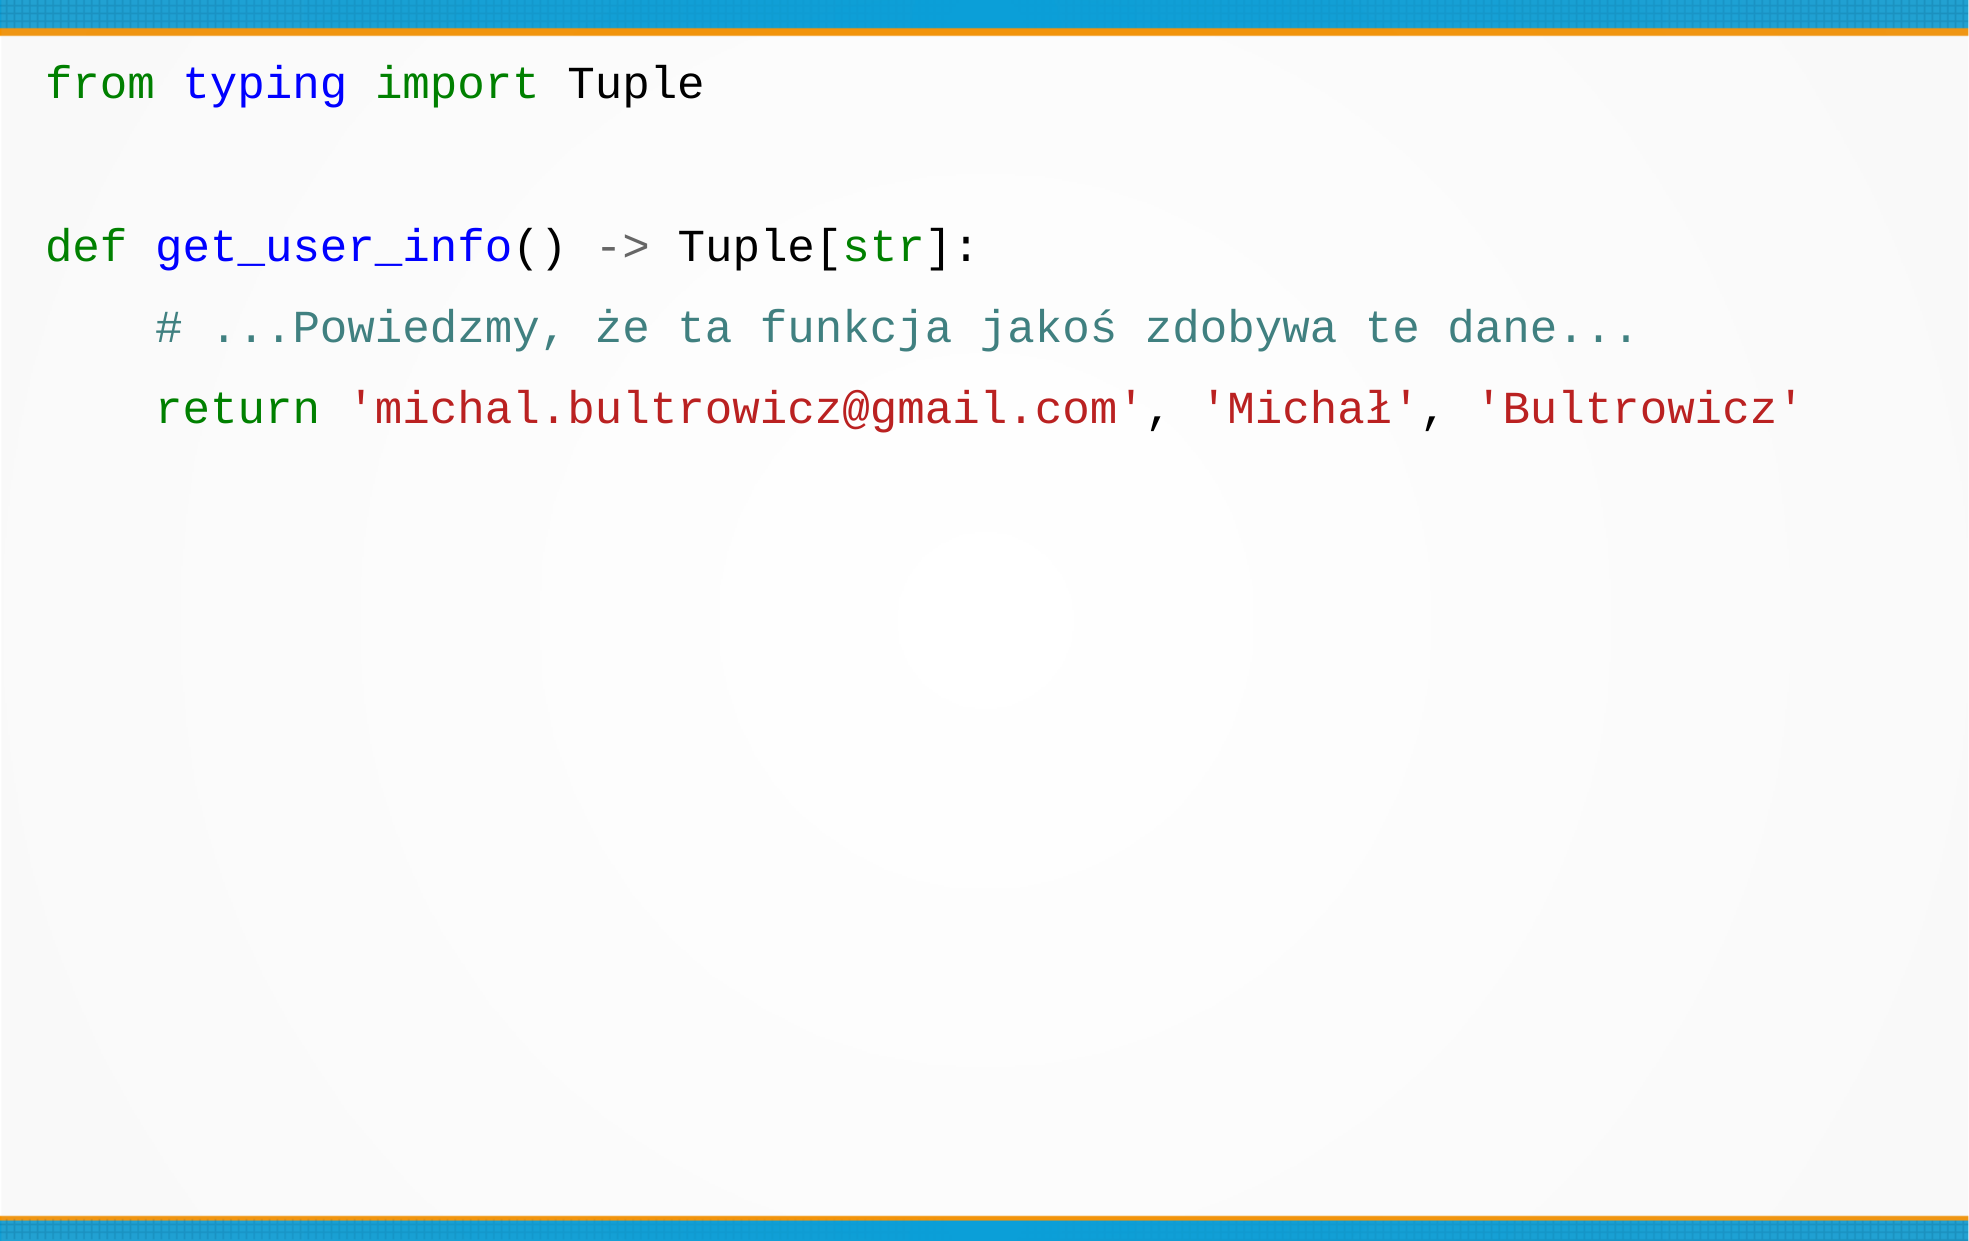

# from typing import Tuple
def get_user_info() -> Tuple[str]:
 # ...Powiedzmy, że ta funkcja jakoś zdobywa te dane...
 return 'michal.bultrowicz@gmail.com', 'Michał', 'Bultrowicz'